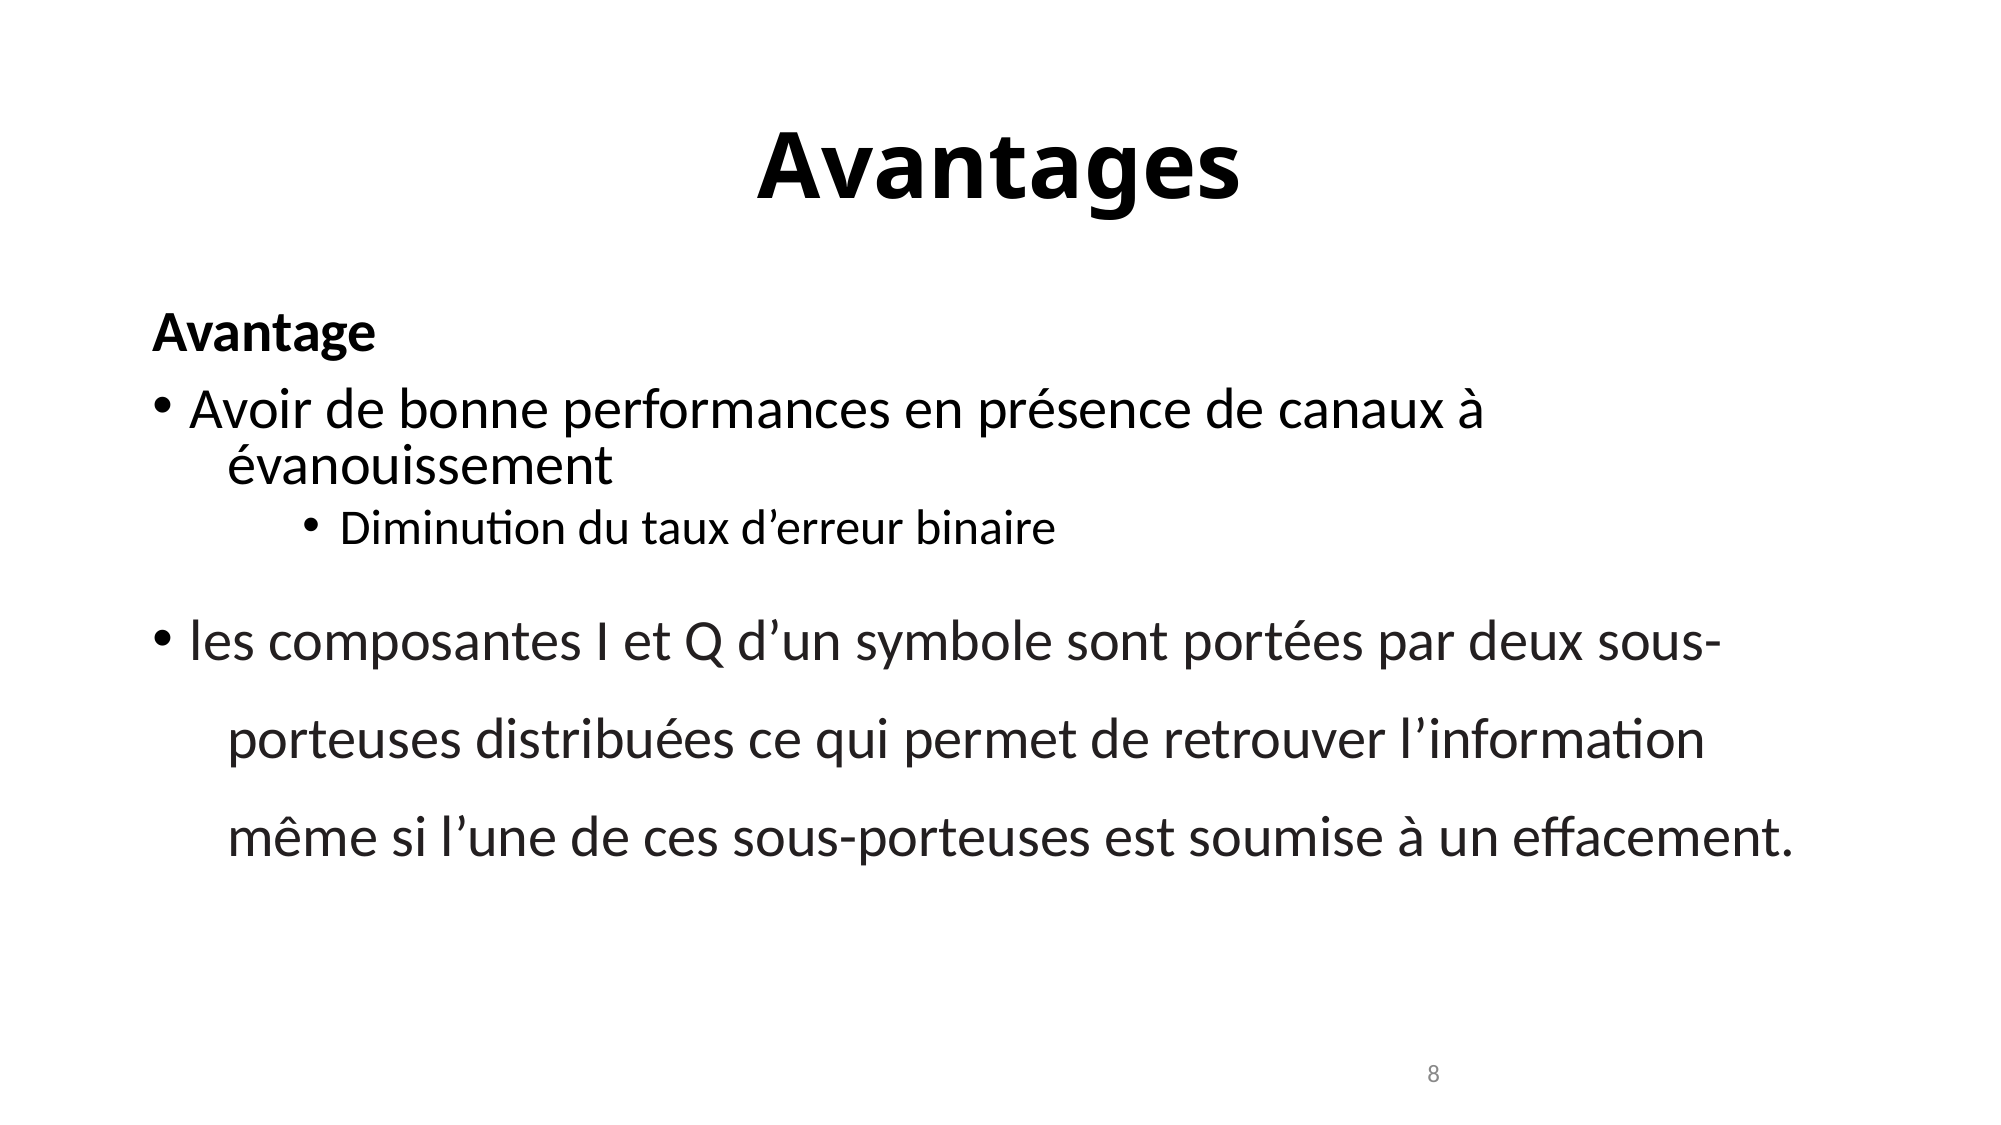

# Avantages
Avantage
Avoir de bonne performances en présence de canaux à évanouissement
Diminution du taux d’erreur binaire
les composantes I et Q d’un symbole sont portées par deux sous-porteuses distribuées ce qui permet de retrouver l’information même si l’une de ces sous-porteuses est soumise à un effacement.